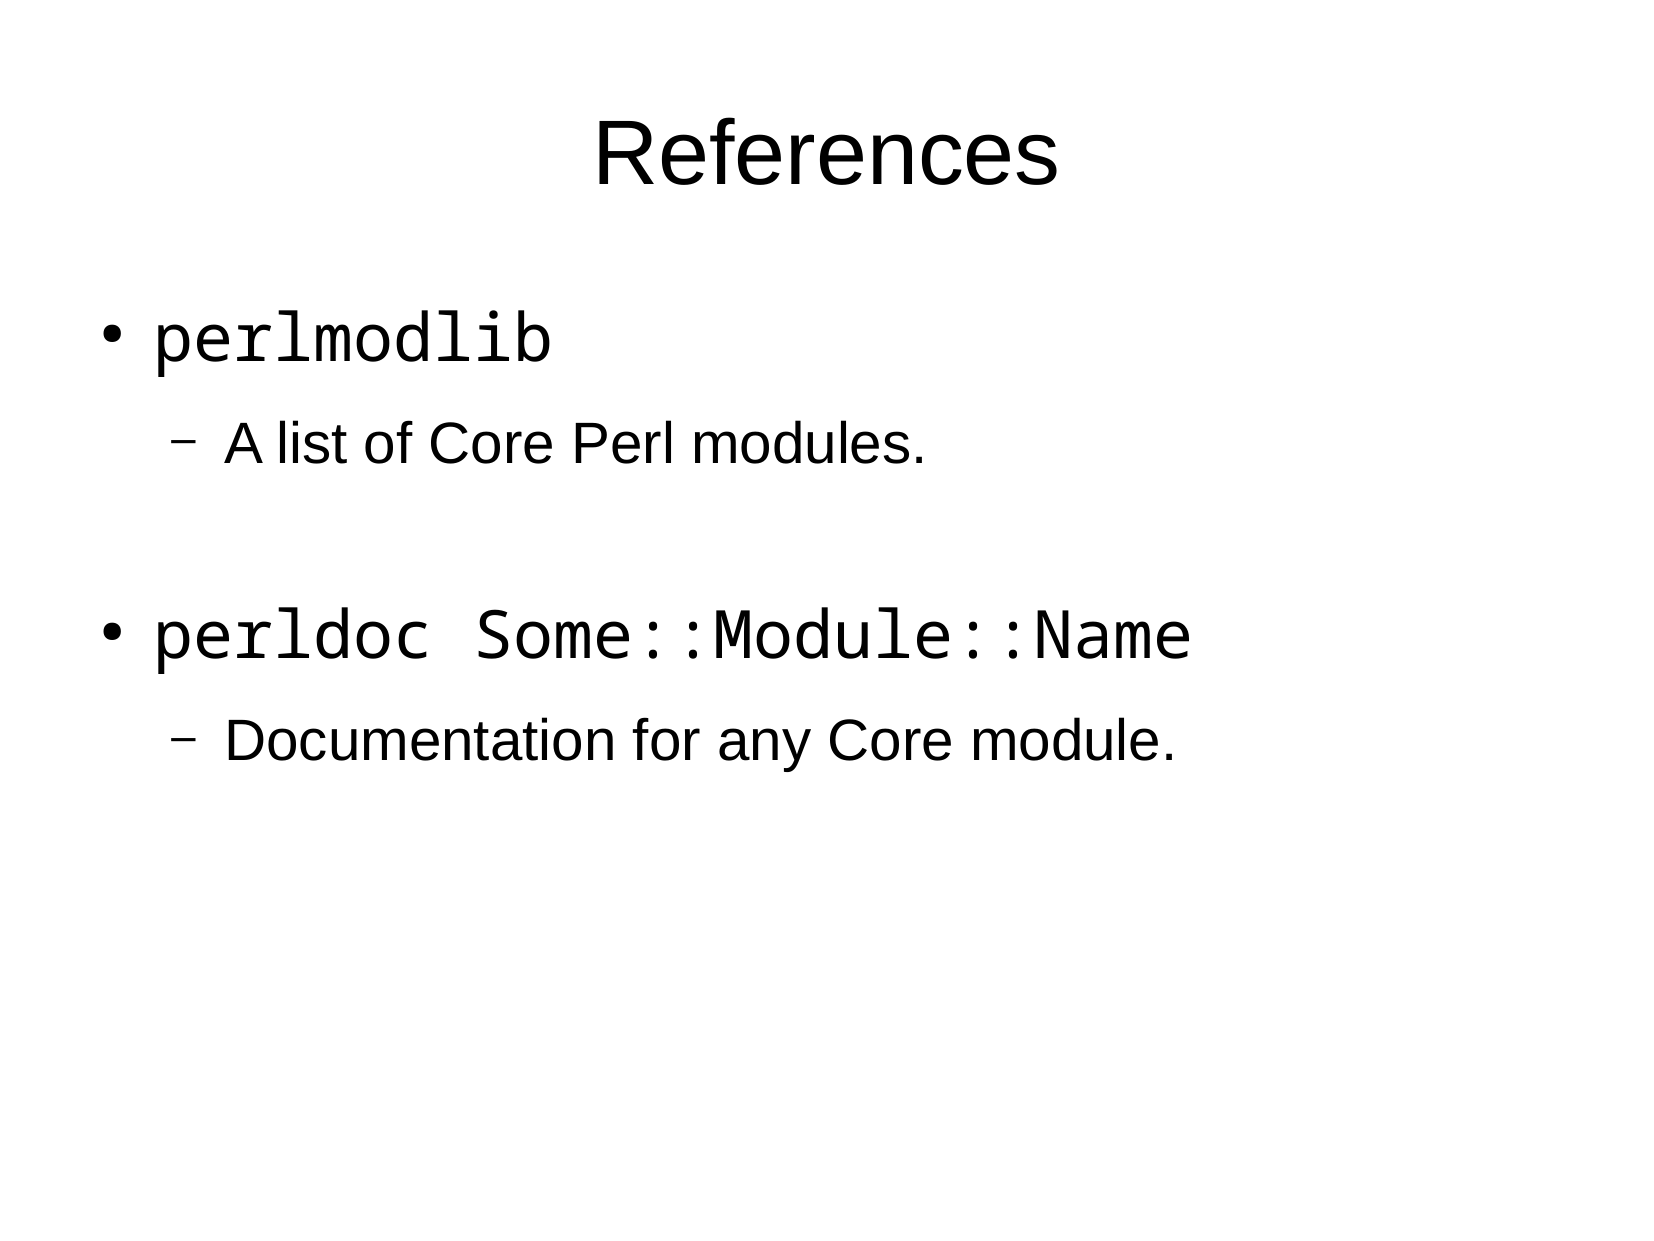

# References
perlmodlib
A list of Core Perl modules.
perldoc Some::Module::Name
Documentation for any Core module.